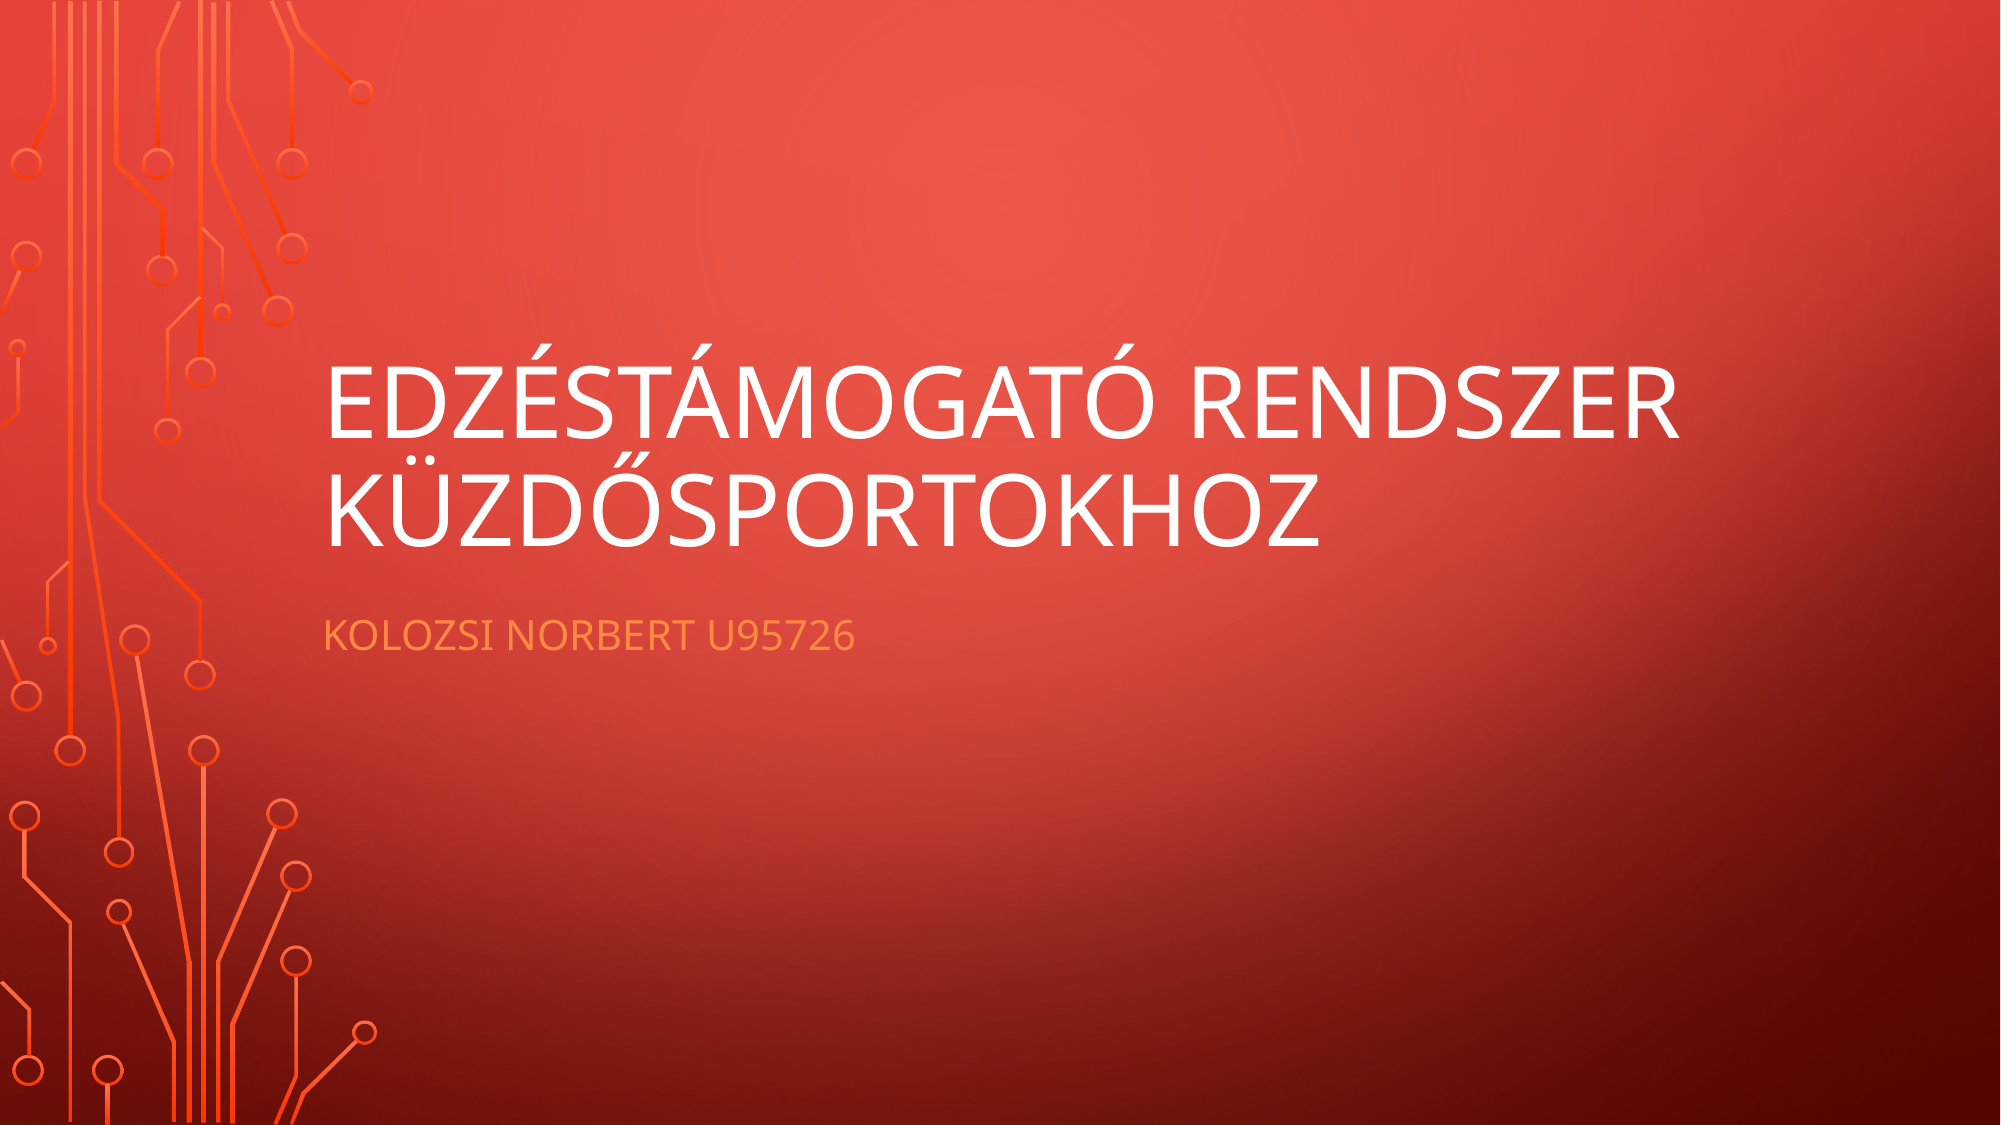

# EDZÉSTÁMOGATÓ RENDSZER KÜZDŐSPORTOKHOZ
Kolozsi Norbert U95726